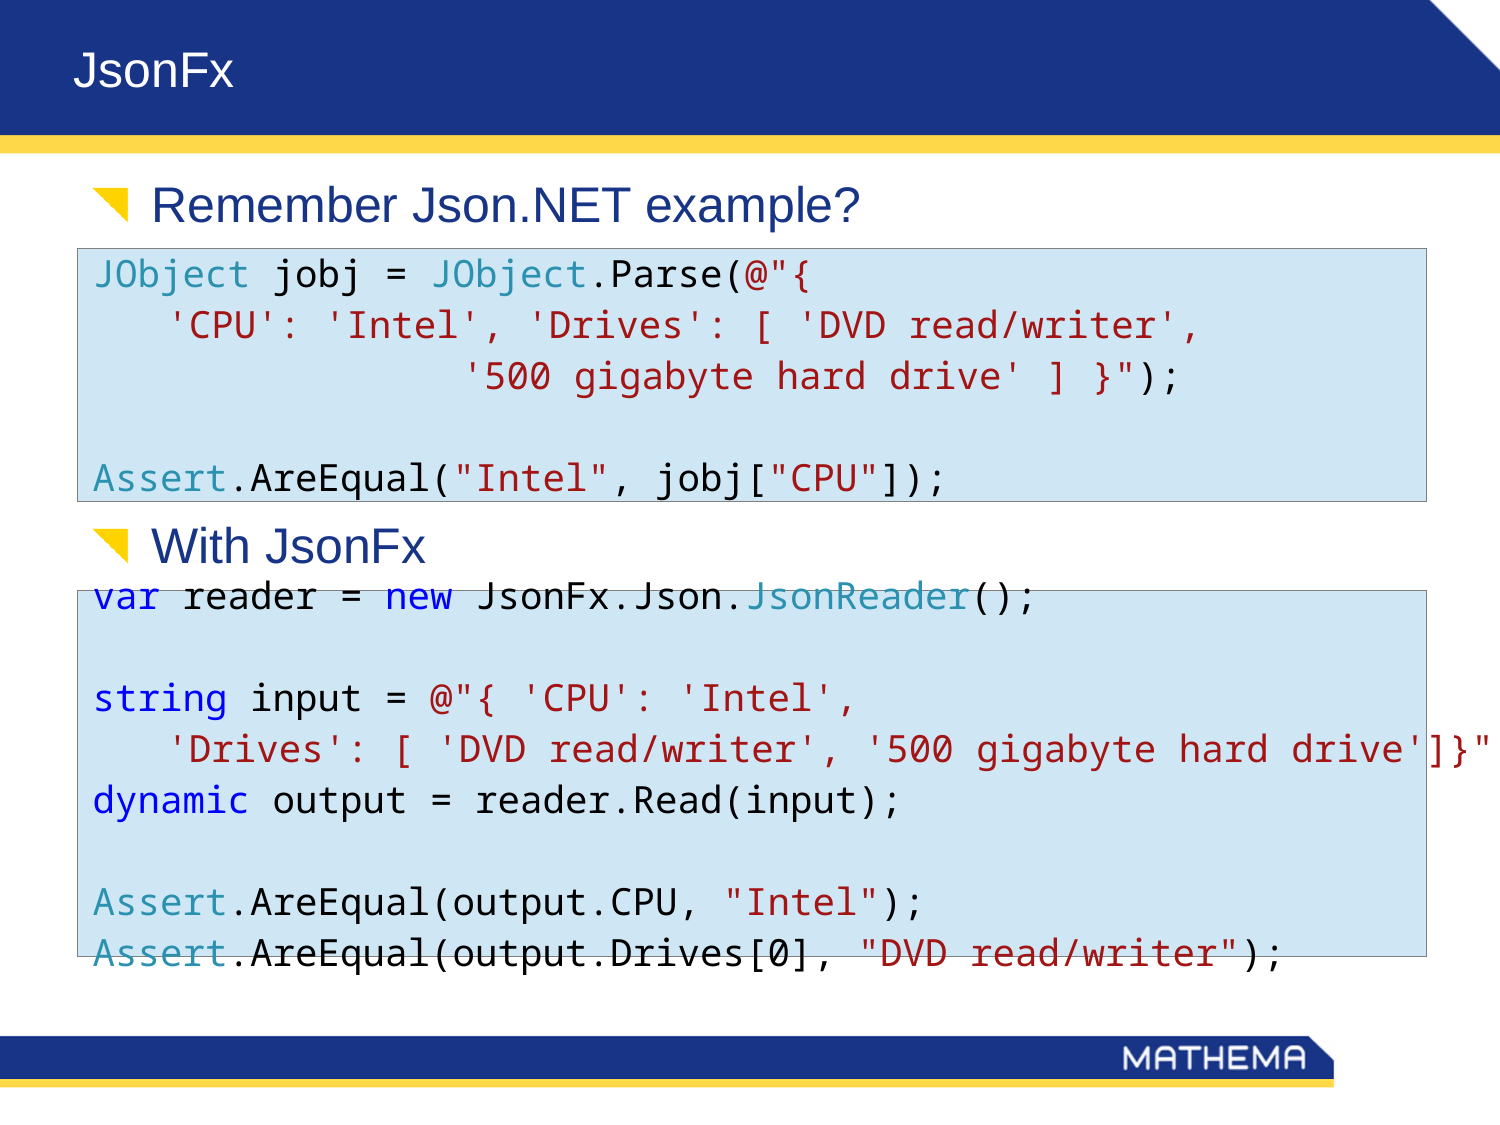

# JsonFx
Remember Json.NET example?
With JsonFx
JObject jobj = JObject.Parse(@"{
	'CPU': 'Intel', 'Drives': [ 'DVD read/writer',
					'500 gigabyte hard drive' ] }");
Assert.AreEqual("Intel", jobj["CPU"]);
var reader = new JsonFx.Json.JsonReader();
string input = @"{ 'CPU': 'Intel',
	'Drives': [ 'DVD read/writer', '500 gigabyte hard drive']}";
dynamic output = reader.Read(input);
Assert.AreEqual(output.CPU, "Intel");
Assert.AreEqual(output.Drives[0], "DVD read/writer");